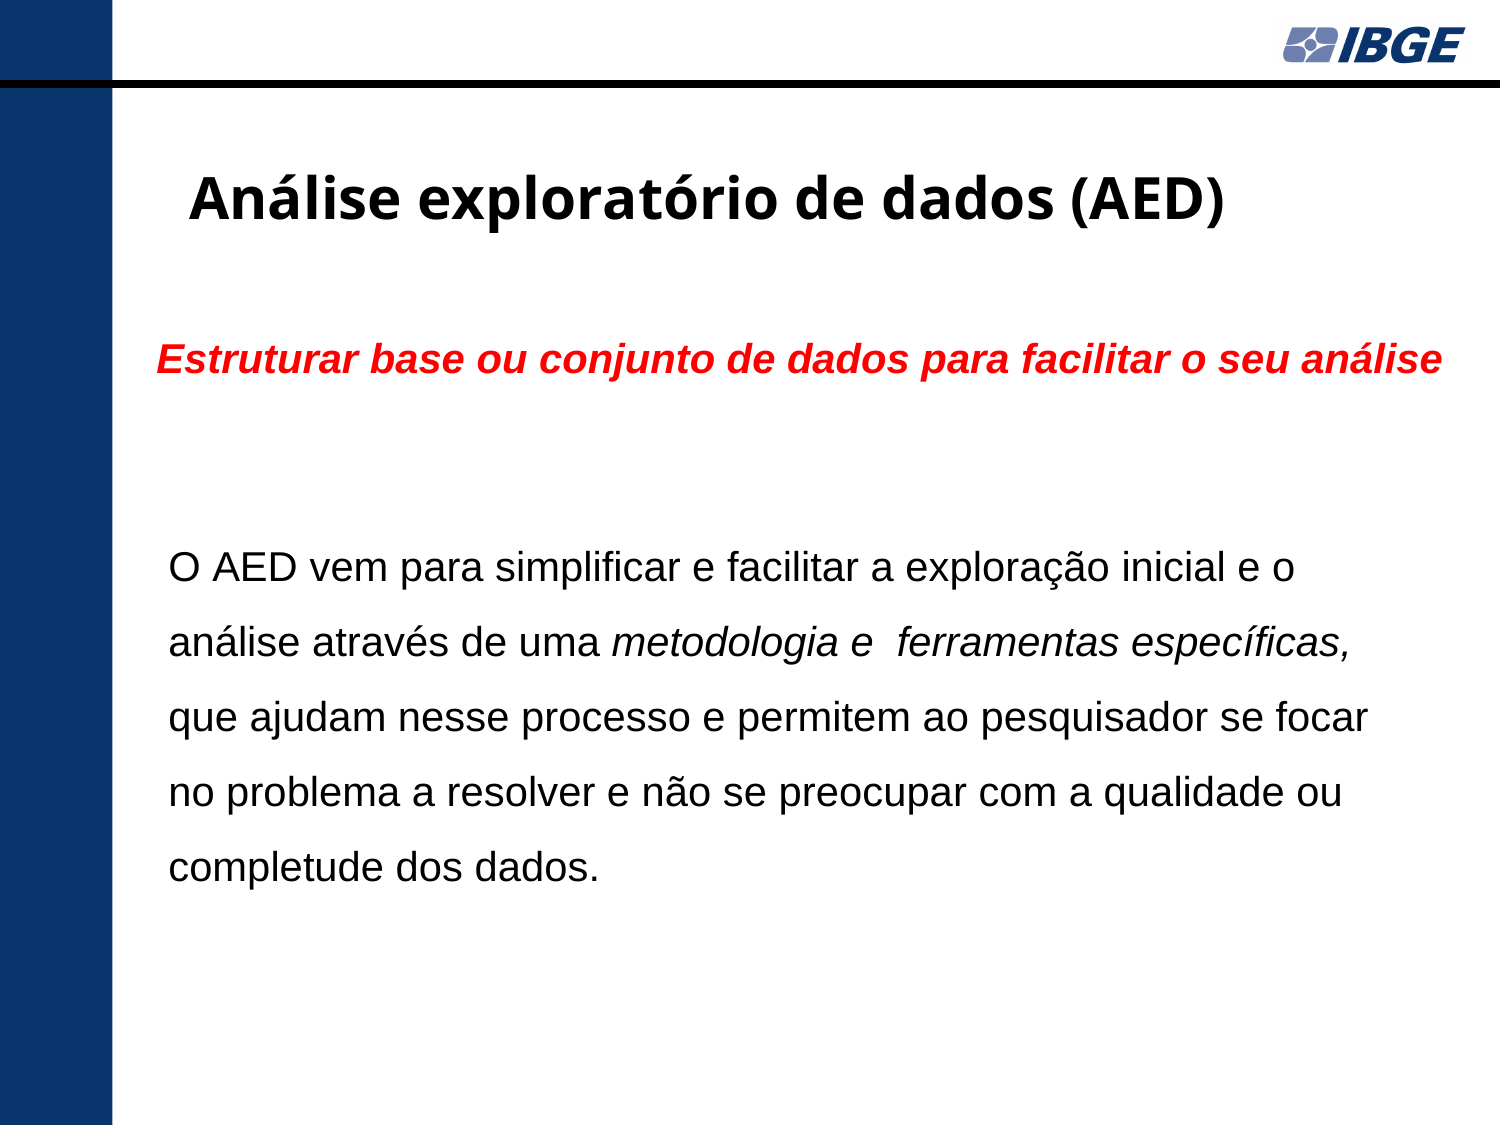

Análise exploratório de dados (AED)
Estruturar base ou conjunto de dados para facilitar o seu análise
O AED vem para simplificar e facilitar a exploração inicial e o análise através de uma metodologia e ferramentas específicas, que ajudam nesse processo e permitem ao pesquisador se focar no problema a resolver e não se preocupar com a qualidade ou completude dos dados.